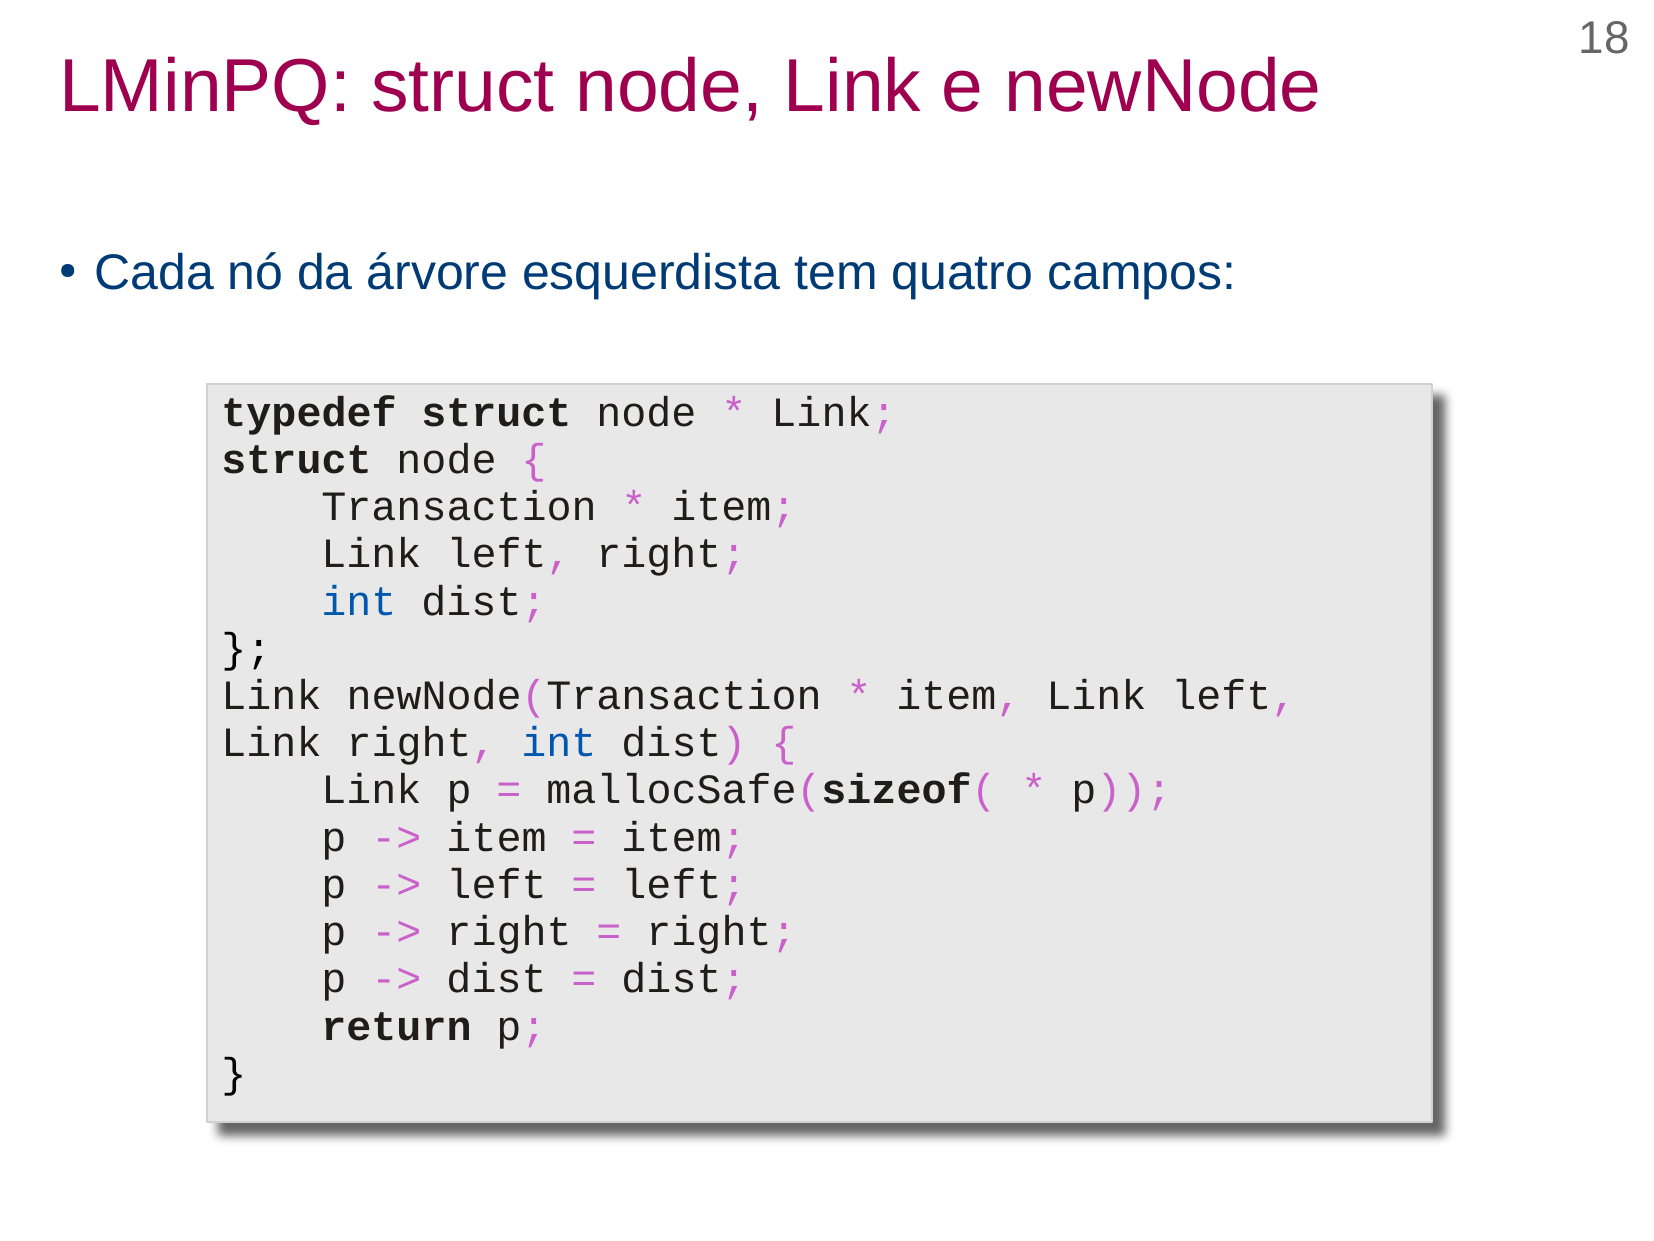

18
# LMinPQ: struct node, Link e newNode
Cada nó da árvore esquerdista tem quatro campos:
typedef struct node * Link;
struct node {
 Transaction * item;
 Link left, right;
 int dist;
};
Link newNode(Transaction * item, Link left, Link right, int dist) {
 Link p = mallocSafe(sizeof( * p));
 p -> item = item;
 p -> left = left;
 p -> right = right;
 p -> dist = dist;
 return p;
}